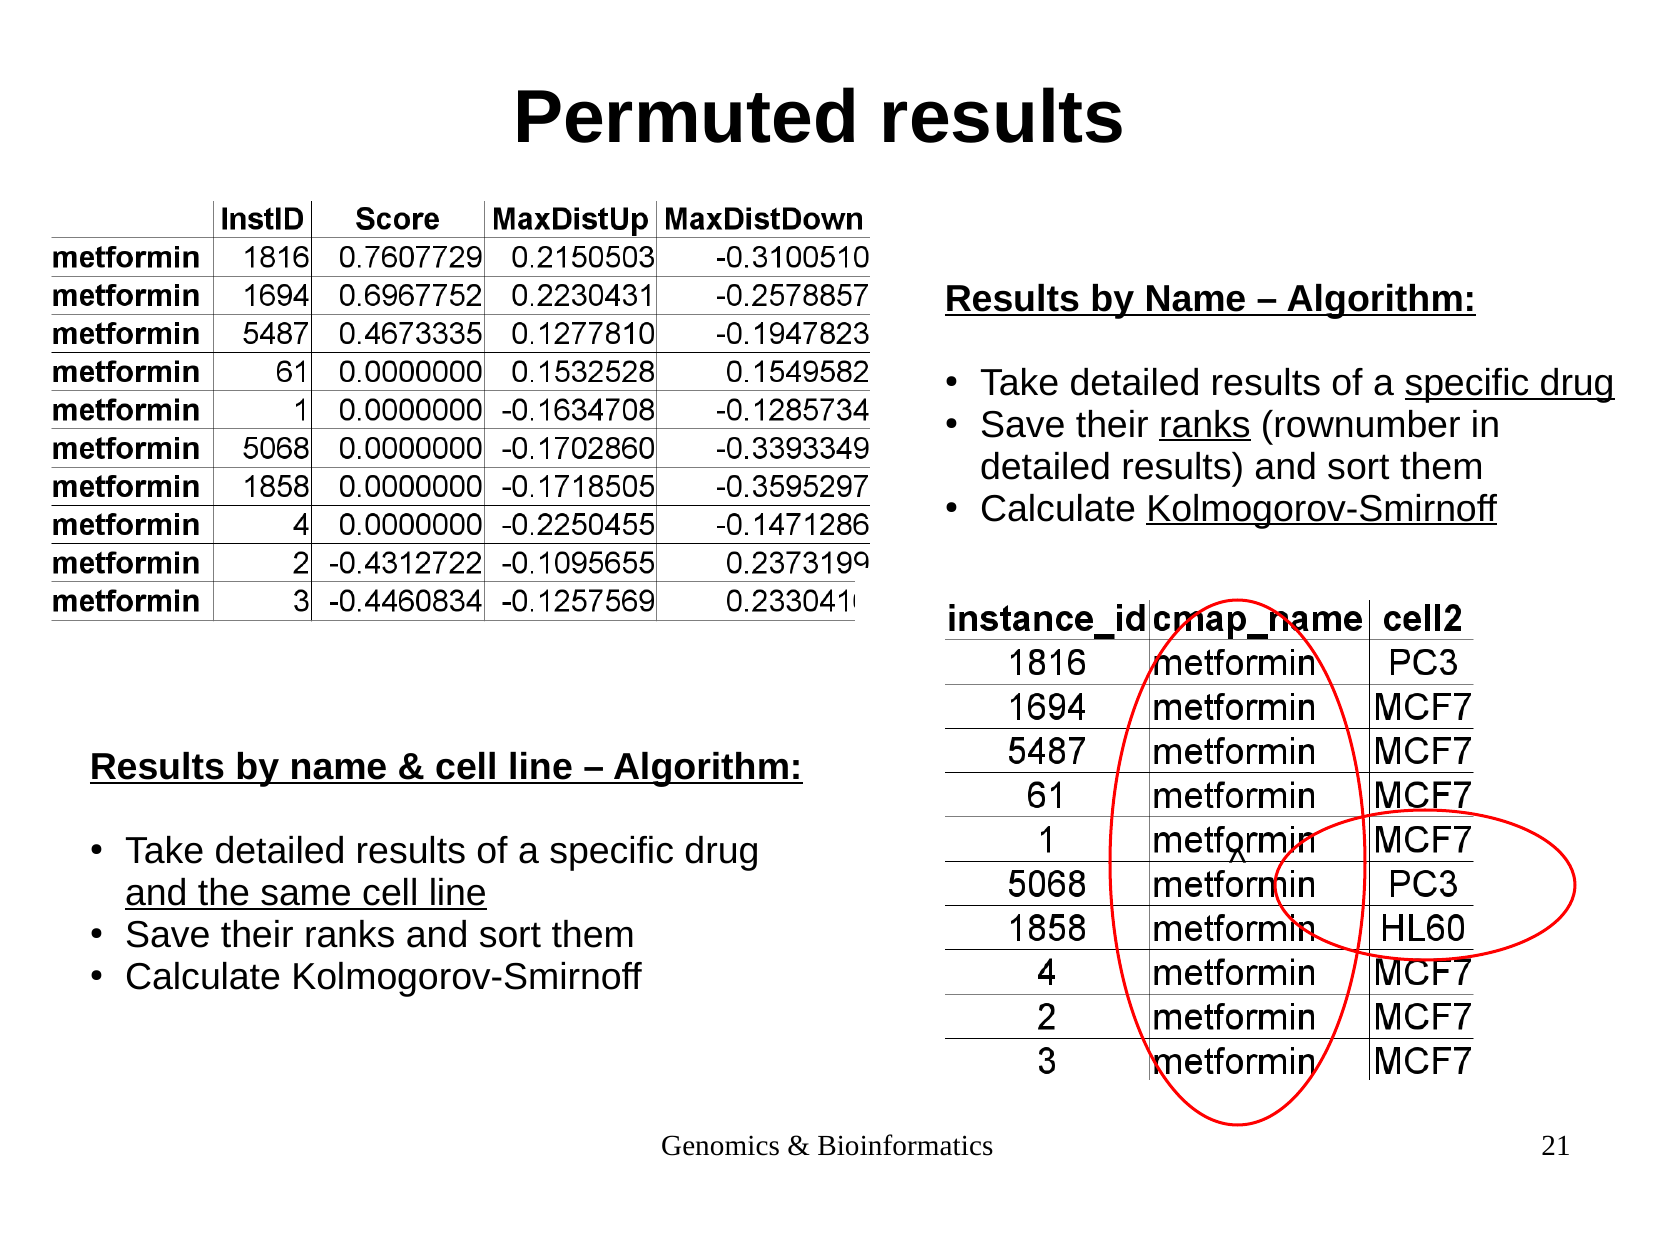

Permuted results
Results by Name – Algorithm:
Take detailed results of a specific drug
Save their ranks (rownumber in detailed results) and sort them
Calculate Kolmogorov-Smirnoff
detailed results
^
Results by name & cell line – Algorithm:
Take detailed results of a specific drug and the same cell line
Save their ranks and sort them
Calculate Kolmogorov-Smirnoff
List with instances and cell lines
Genomics & Bioinformatics
21